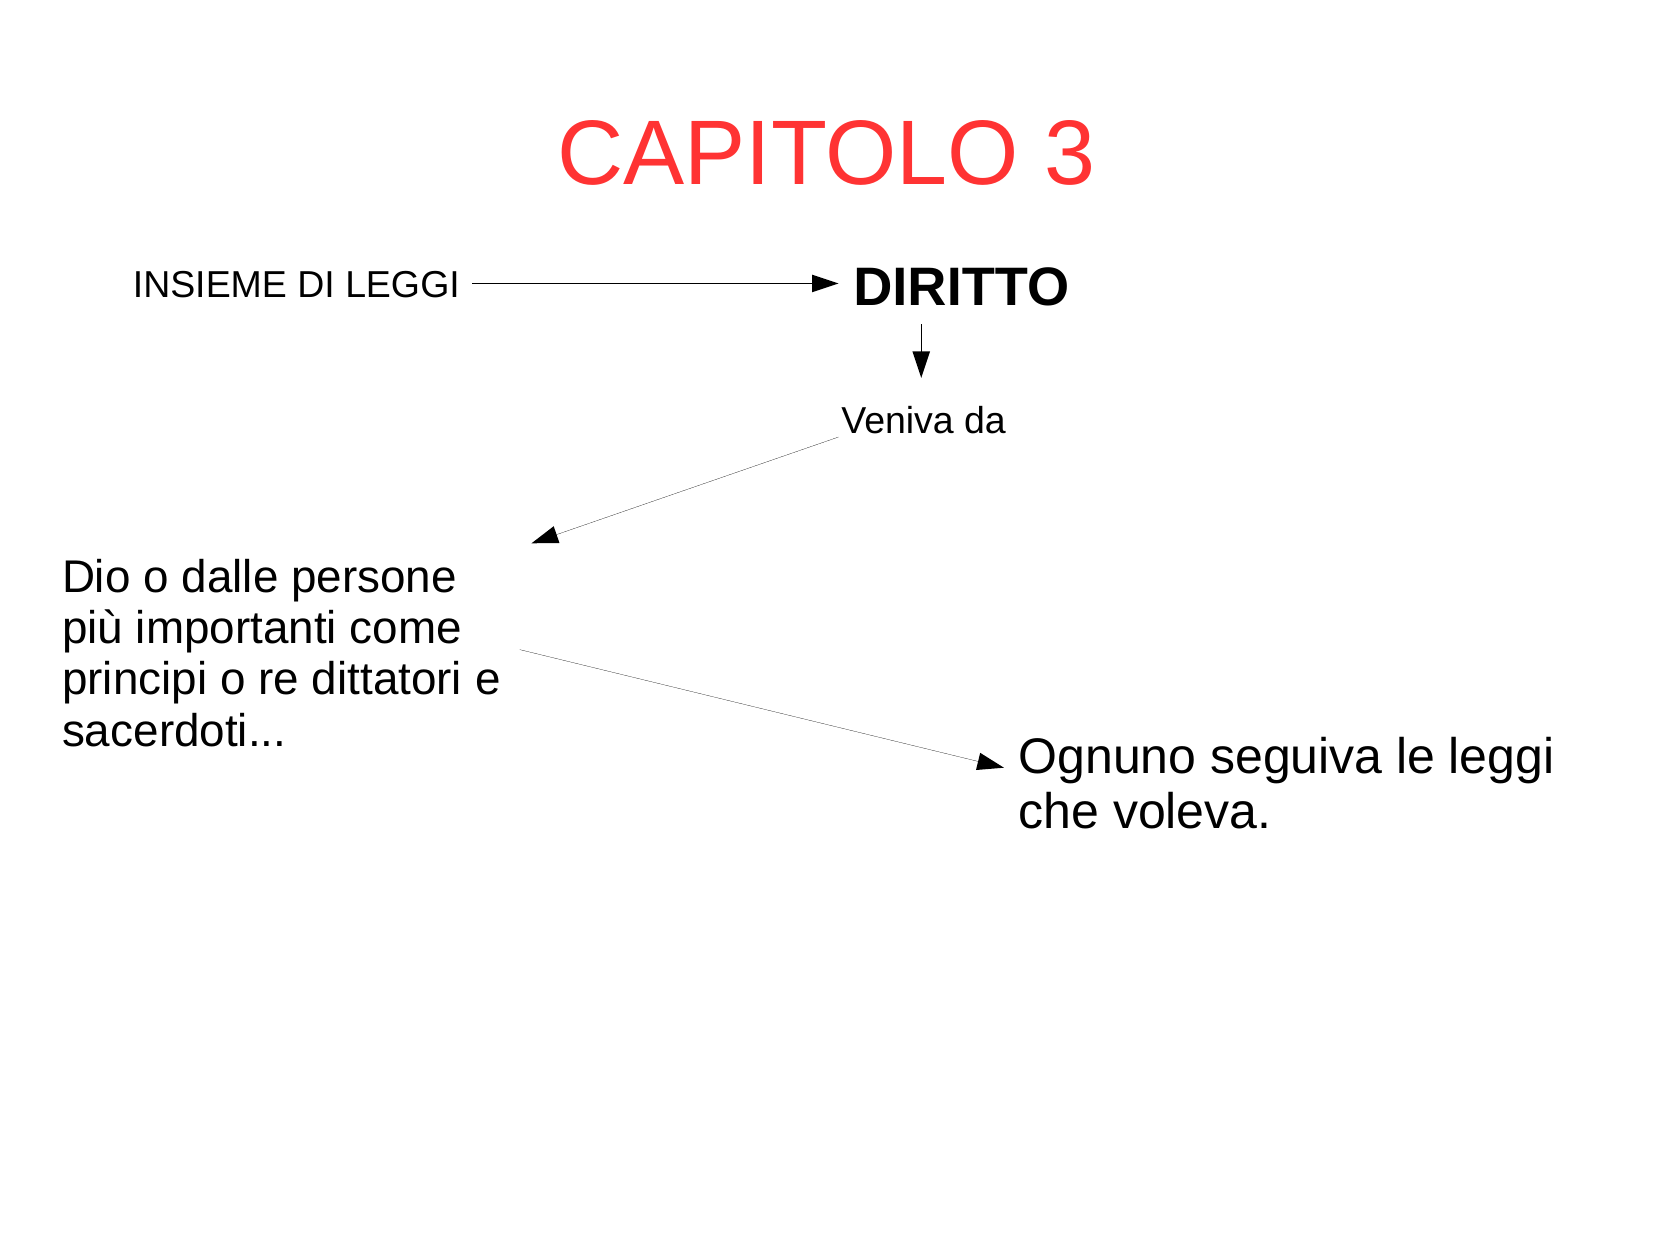

# CAPITOLO 3
DIRITTO
INSIEME DI LEGGI
Veniva da
Dio o dalle persone più importanti come principi o re dittatori e sacerdoti...
Ognuno seguiva le leggi che voleva.